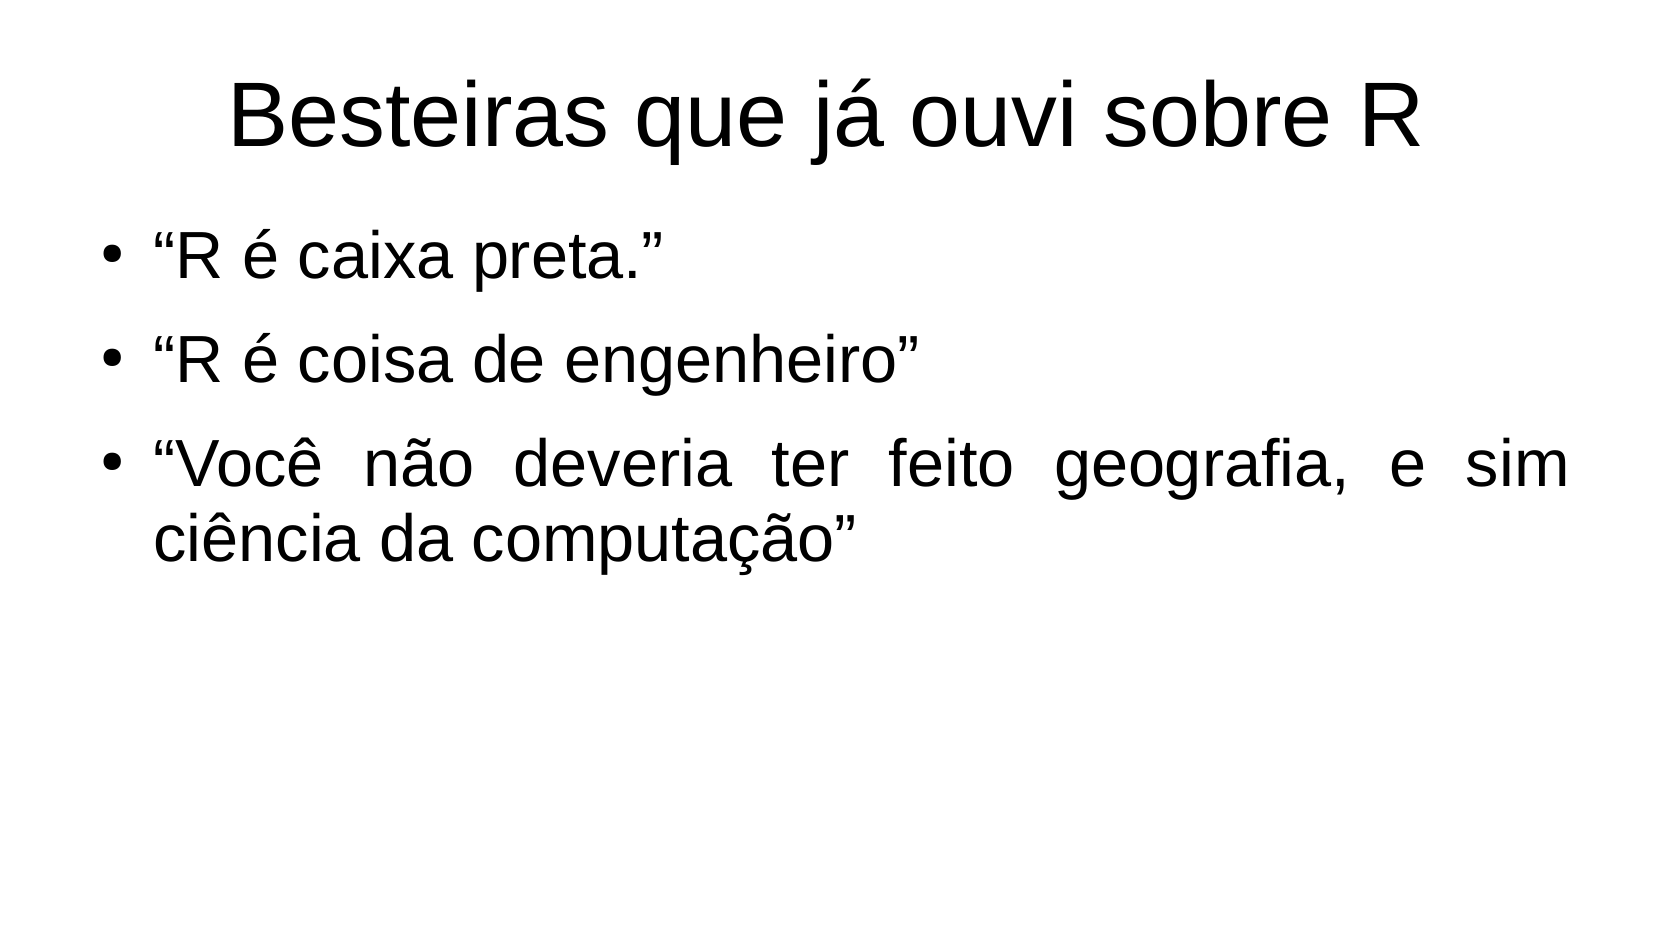

# Besteiras que já ouvi sobre R
“R é caixa preta.”
“R é coisa de engenheiro”
“Você não deveria ter feito geografia, e sim ciência da computação”